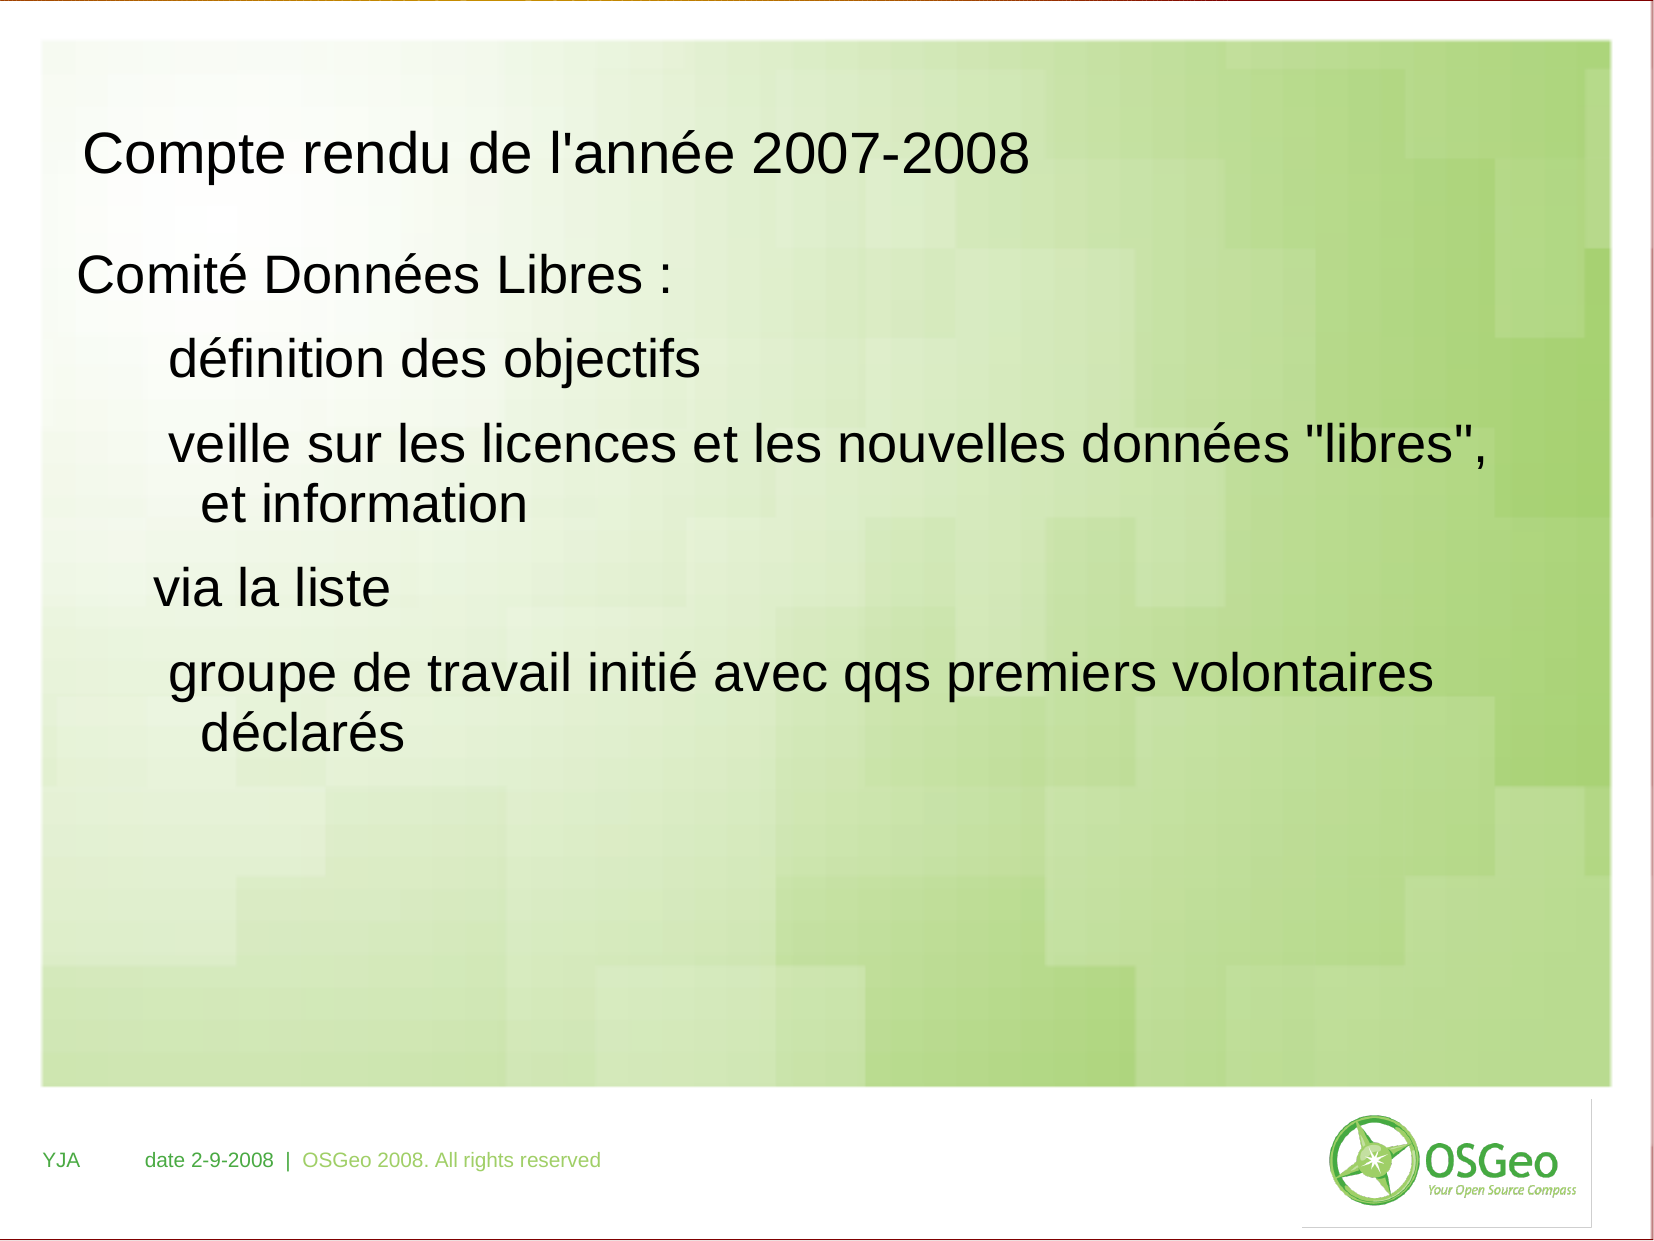

# Compte rendu de l'année 2007-2008
Comité Données Libres :
 définition des objectifs
 veille sur les licences et les nouvelles données "libres", et information
via la liste
 groupe de travail initié avec qqs premiers volontaires déclarés